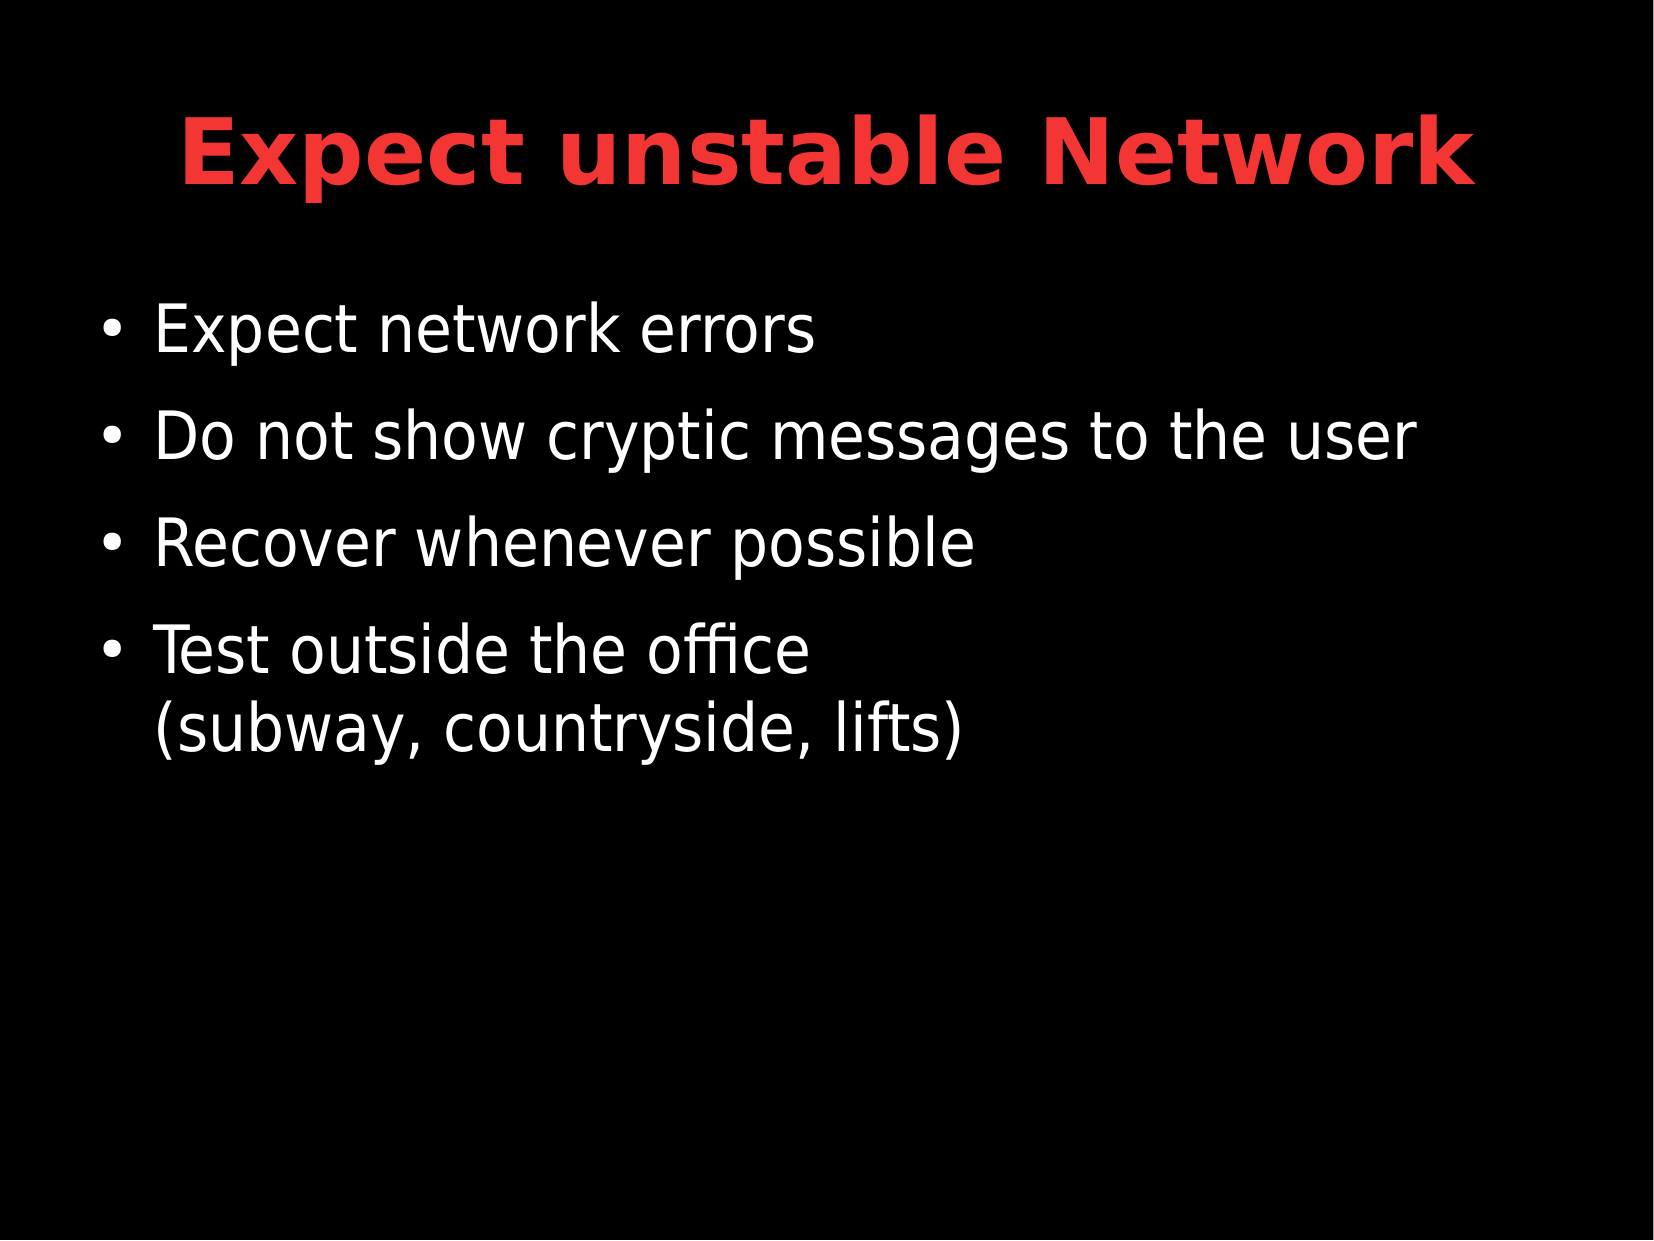

# Expect unstable Network
Expect network errors
Do not show cryptic messages to the user
Recover whenever possible
Test outside the office
(subway, countryside, lifts)